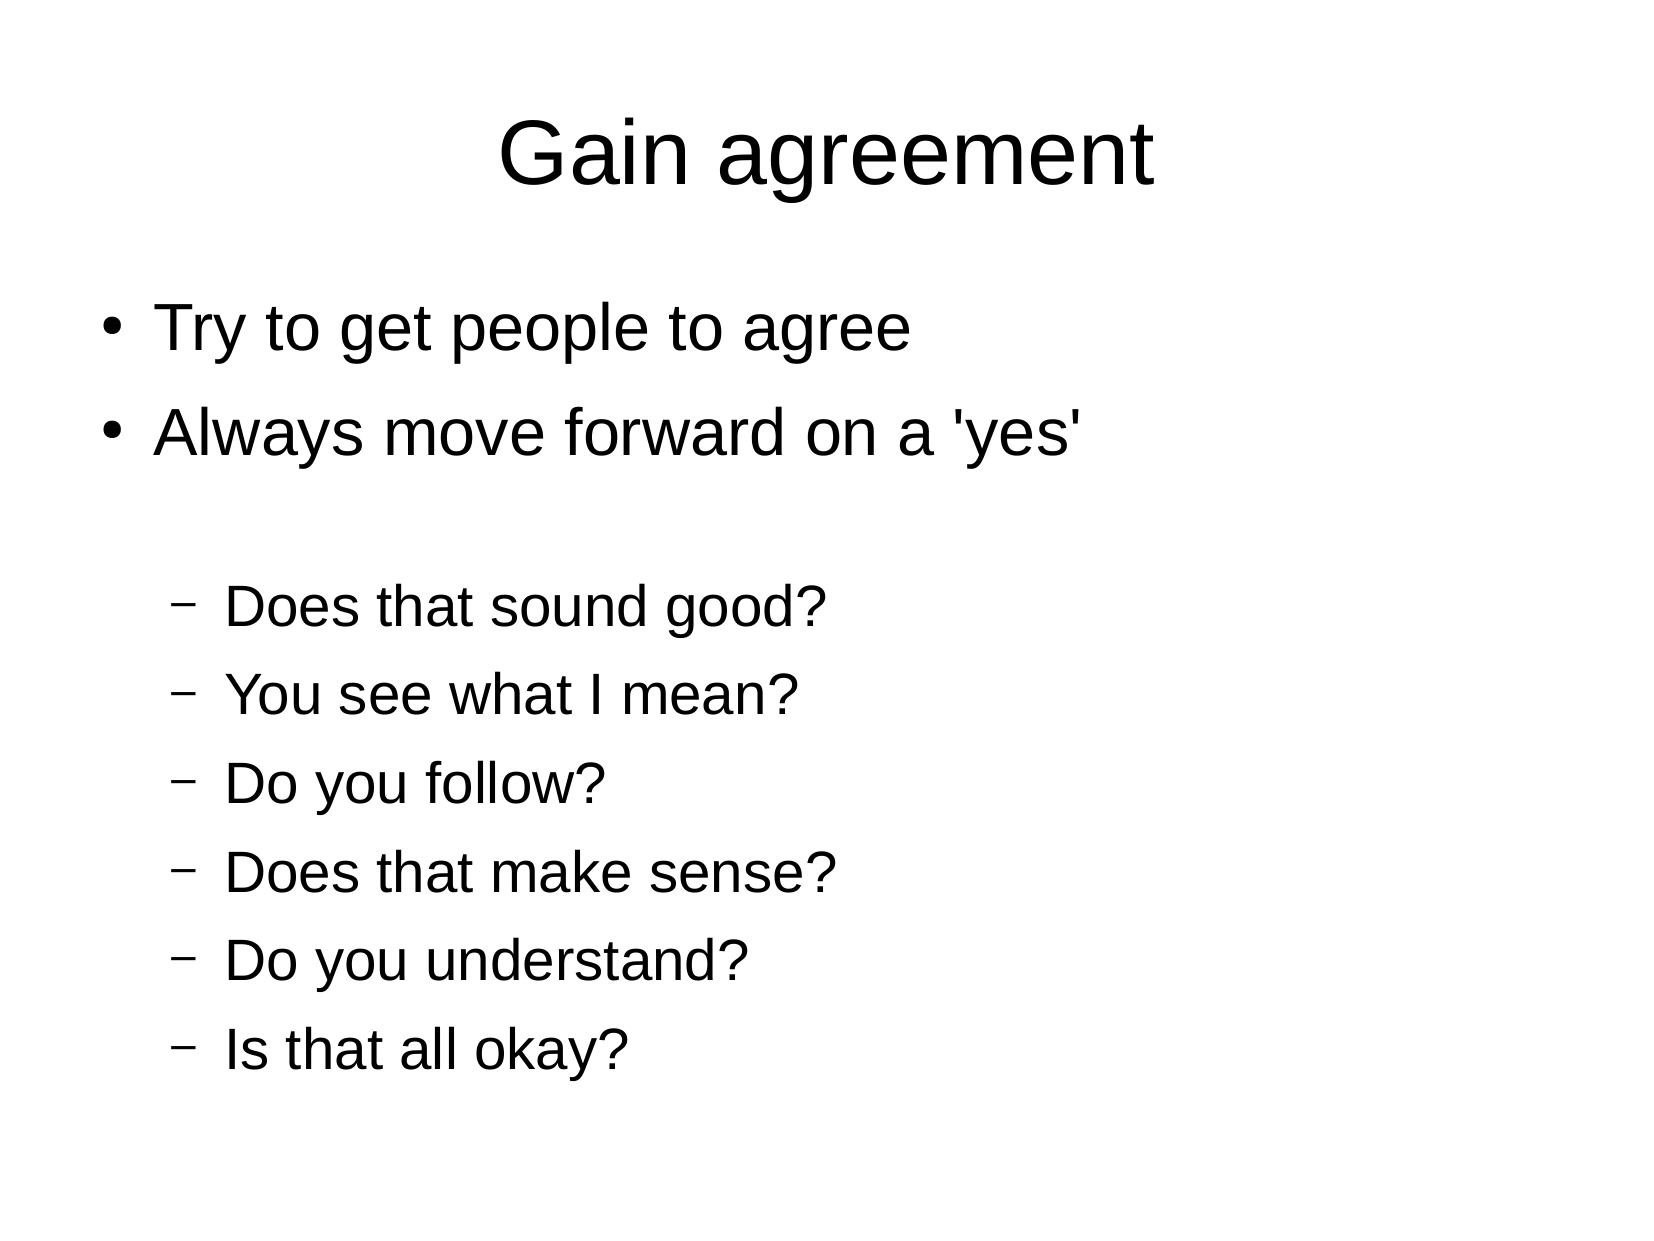

# Gain agreement
Try to get people to agree
Always move forward on a 'yes'
Does that sound good?
You see what I mean?
Do you follow?
Does that make sense?
Do you understand?
Is that all okay?